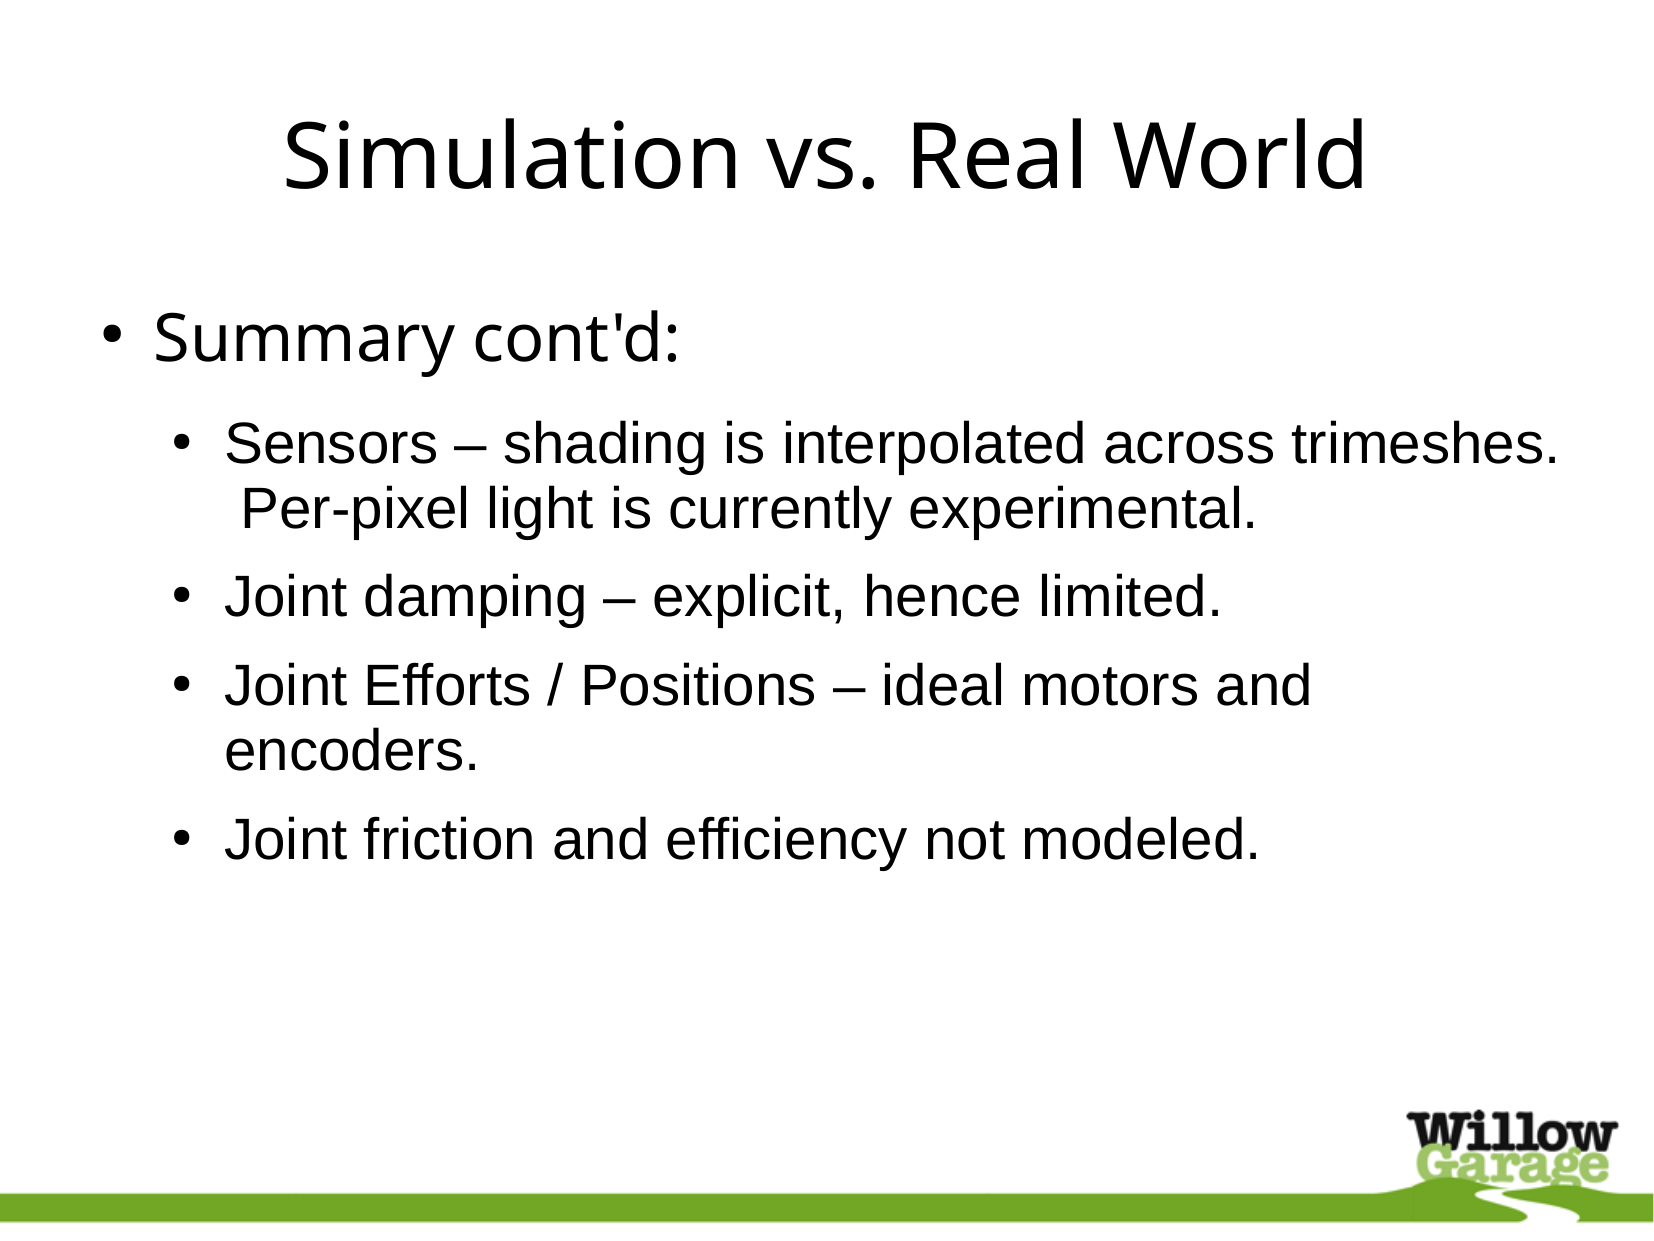

# Simulation vs. Real World
Summary cont'd:
Sensors – shading is interpolated across trimeshes. Per-pixel light is currently experimental.
Joint damping – explicit, hence limited.
Joint Efforts / Positions – ideal motors and encoders.
Joint friction and efficiency not modeled.